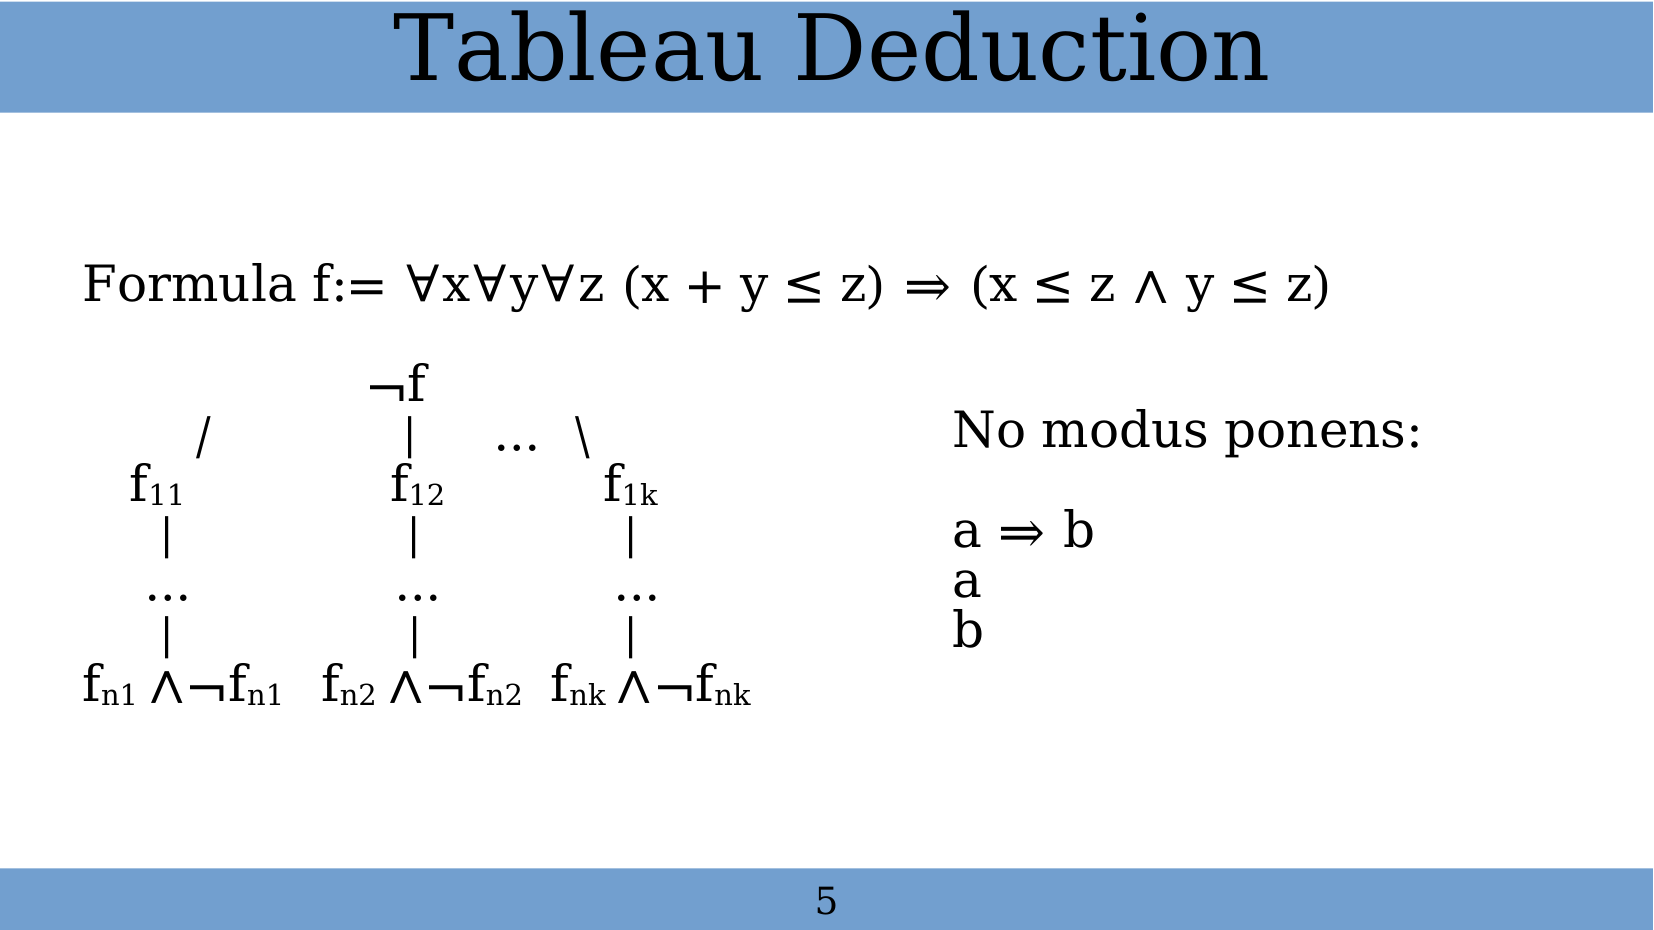

Tableau Deduction
#
Formula f:= ∀x∀y∀z (x + y ≤ z) ⇒ (x ≤ z ∧ y ≤ z)
 ¬f
 / | … \
 f11 f12 f1k
 | | |
 … … …
 | | |
fn1 ∧¬fn1 fn2 ∧¬fn2 fnk ∧¬fnk
No modus ponens:
a ⇒ b
a
b
5